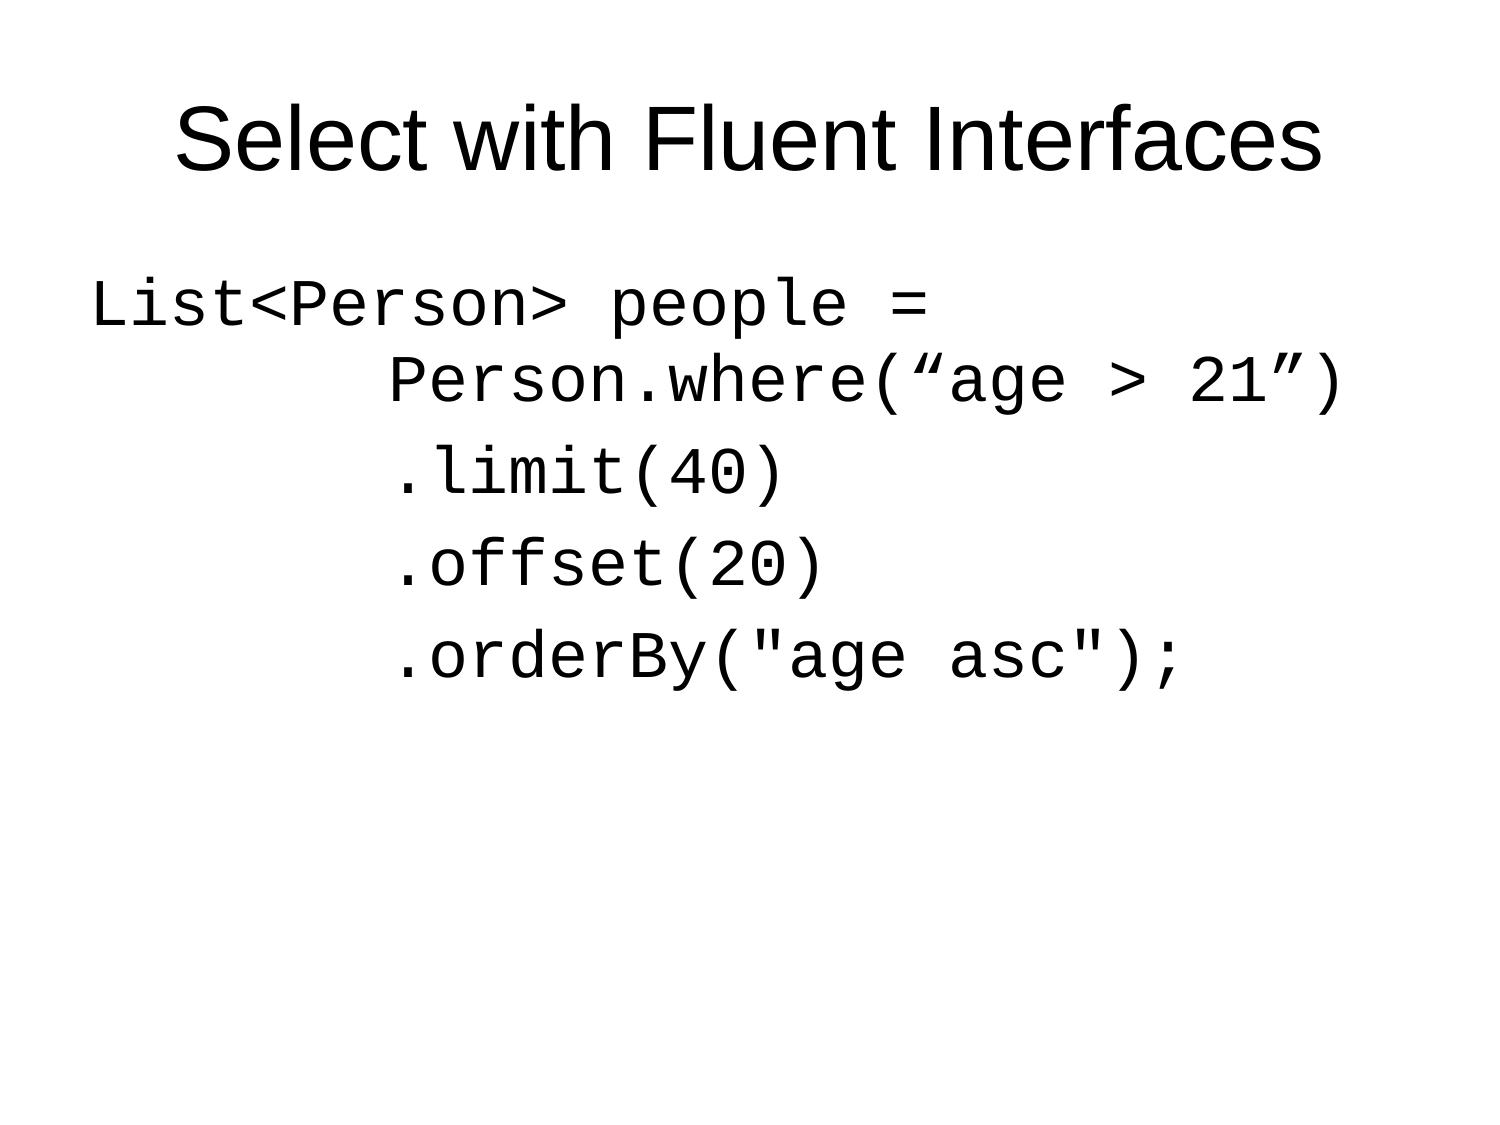

# Select with Fluent Interfaces
List<Person> people = 					Person.where(“age > 21”)
 			.limit(40)
			.offset(20)
			.orderBy("age asc");